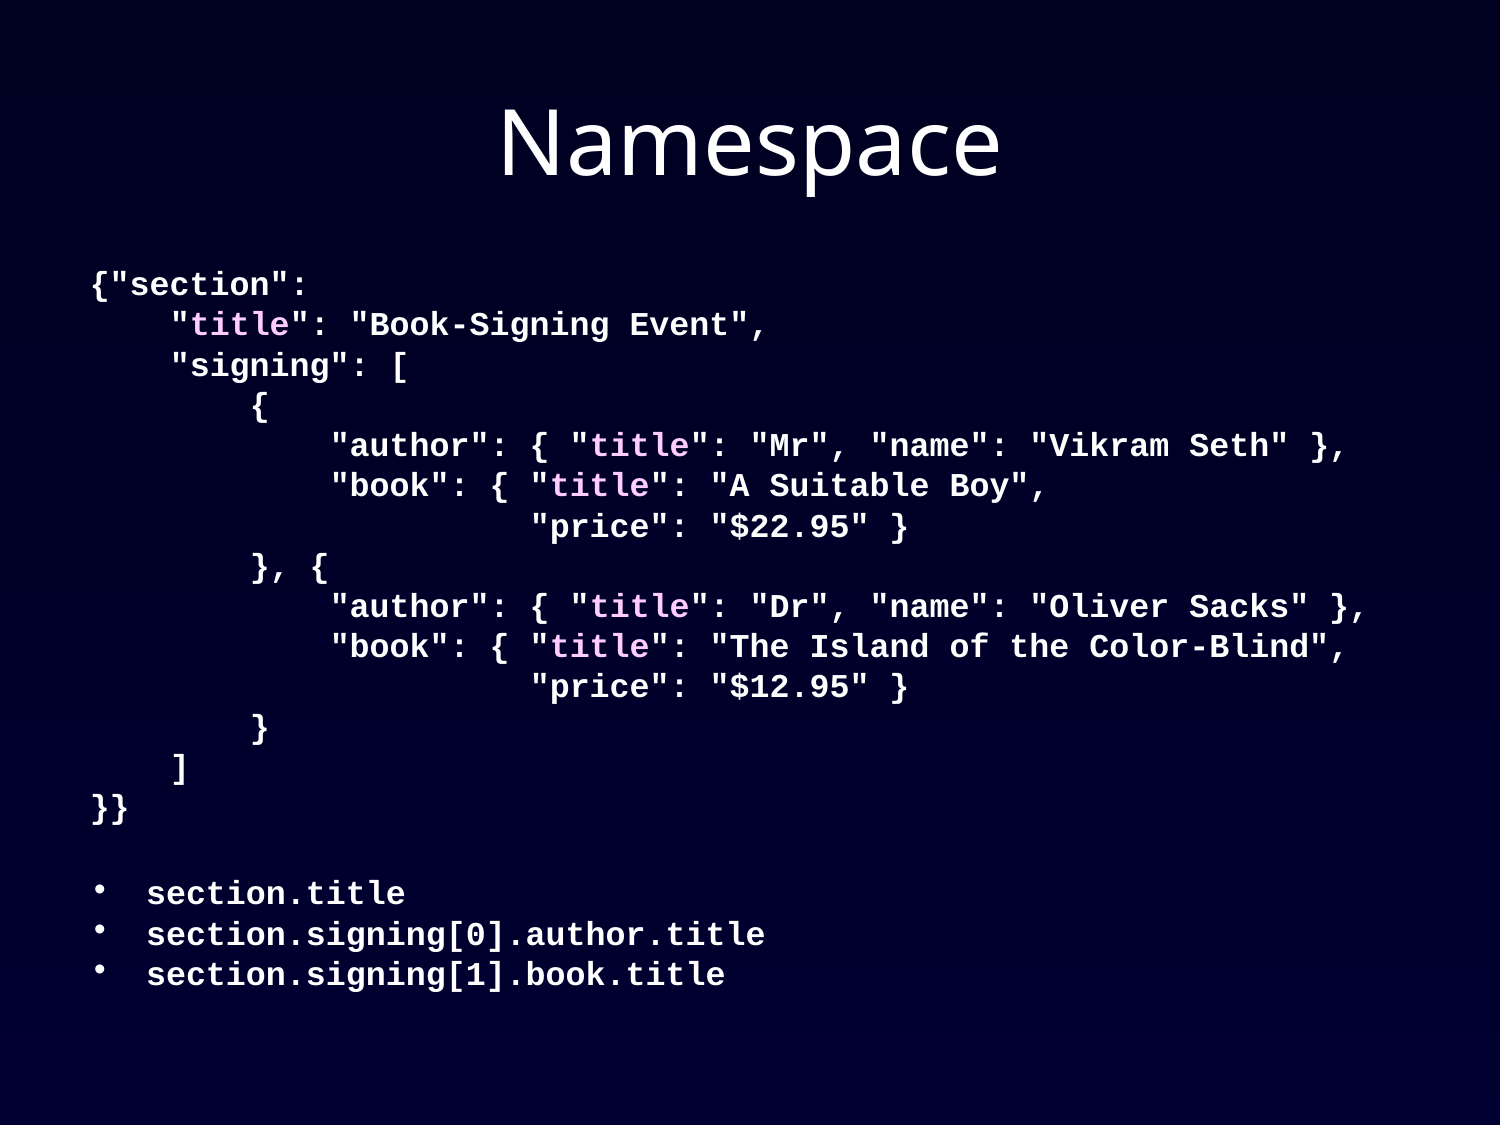

# Namespace
{"section":
 "title": "Book-Signing Event",
 "signing": [
 {
 "author": { "title": "Mr", "name": "Vikram Seth" },
 "book": { "title": "A Suitable Boy",
 "price": "$22.95" }
 }, {
 "author": { "title": "Dr", "name": "Oliver Sacks" },
 "book": { "title": "The Island of the Color-Blind",
 "price": "$12.95" }
 }
 ]
}}
section.title
section.signing[0].author.title
section.signing[1].book.title